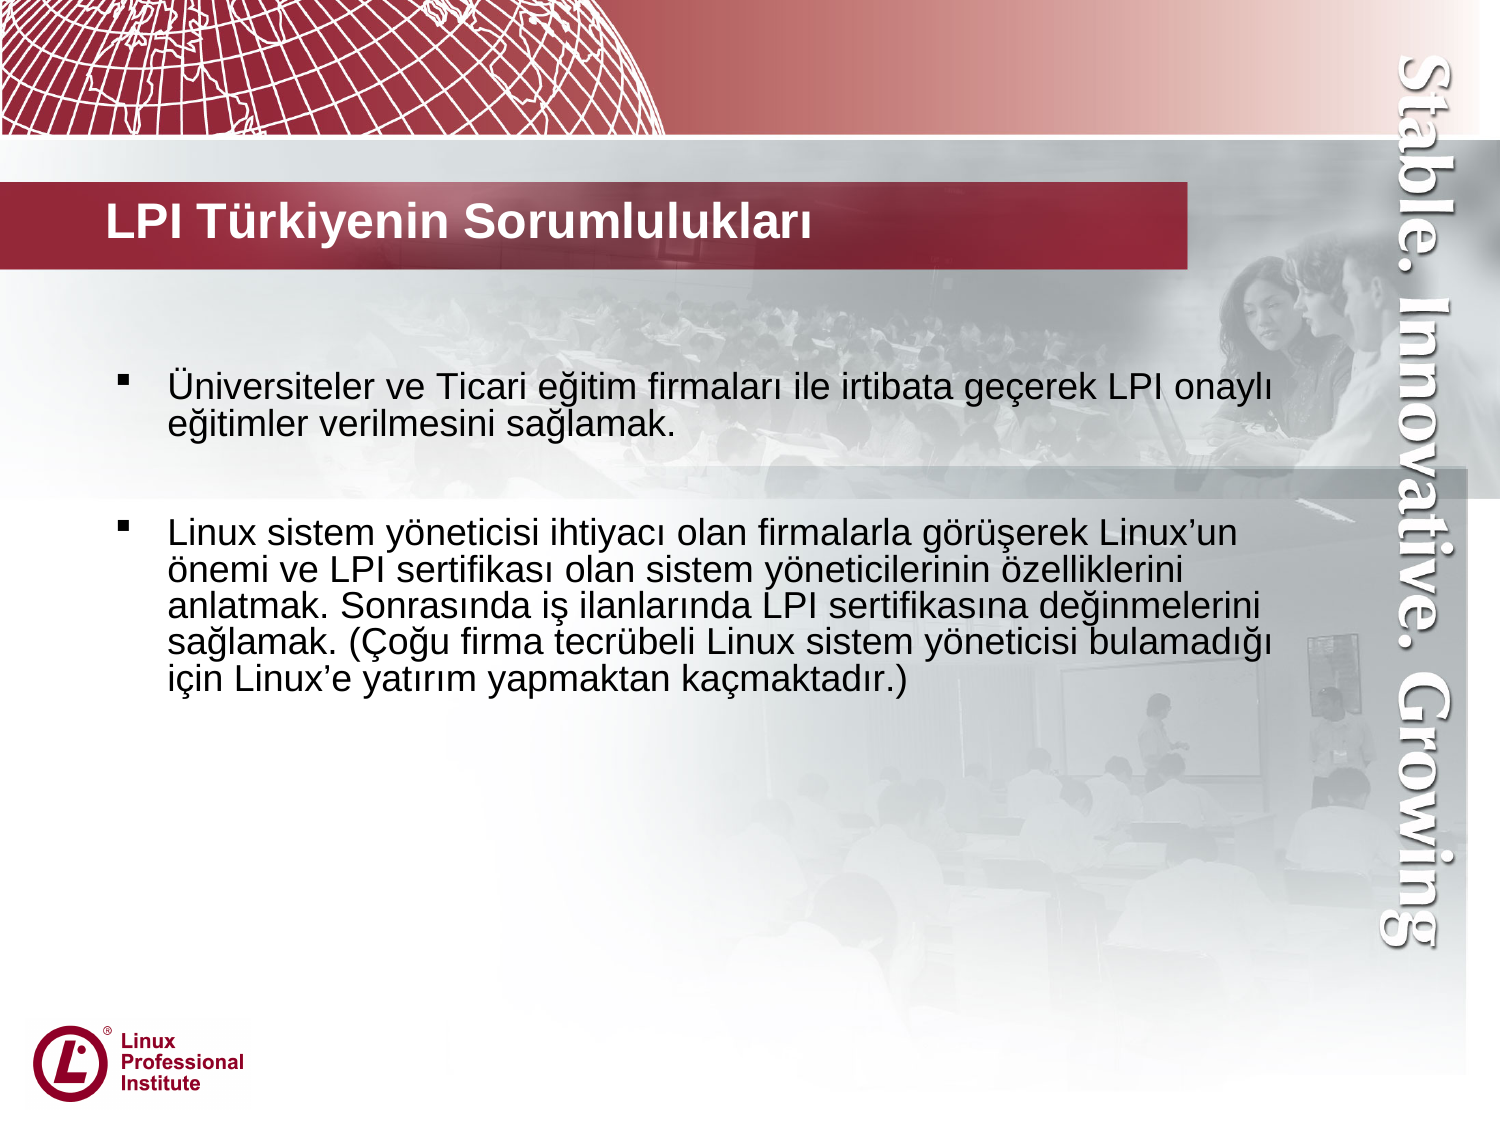

LPI Türkiyenin Sorumlulukları
Üniversiteler ve Ticari eğitim firmaları ile irtibata geçerek LPI onaylı eğitimler verilmesini sağlamak.
Linux sistem yöneticisi ihtiyacı olan firmalarla görüşerek Linux’un önemi ve LPI sertifikası olan sistem yöneticilerinin özelliklerini anlatmak. Sonrasında iş ilanlarında LPI sertifikasına değinmelerini sağlamak. (Çoğu firma tecrübeli Linux sistem yöneticisi bulamadığı için Linux’e yatırım yapmaktan kaçmaktadır.)